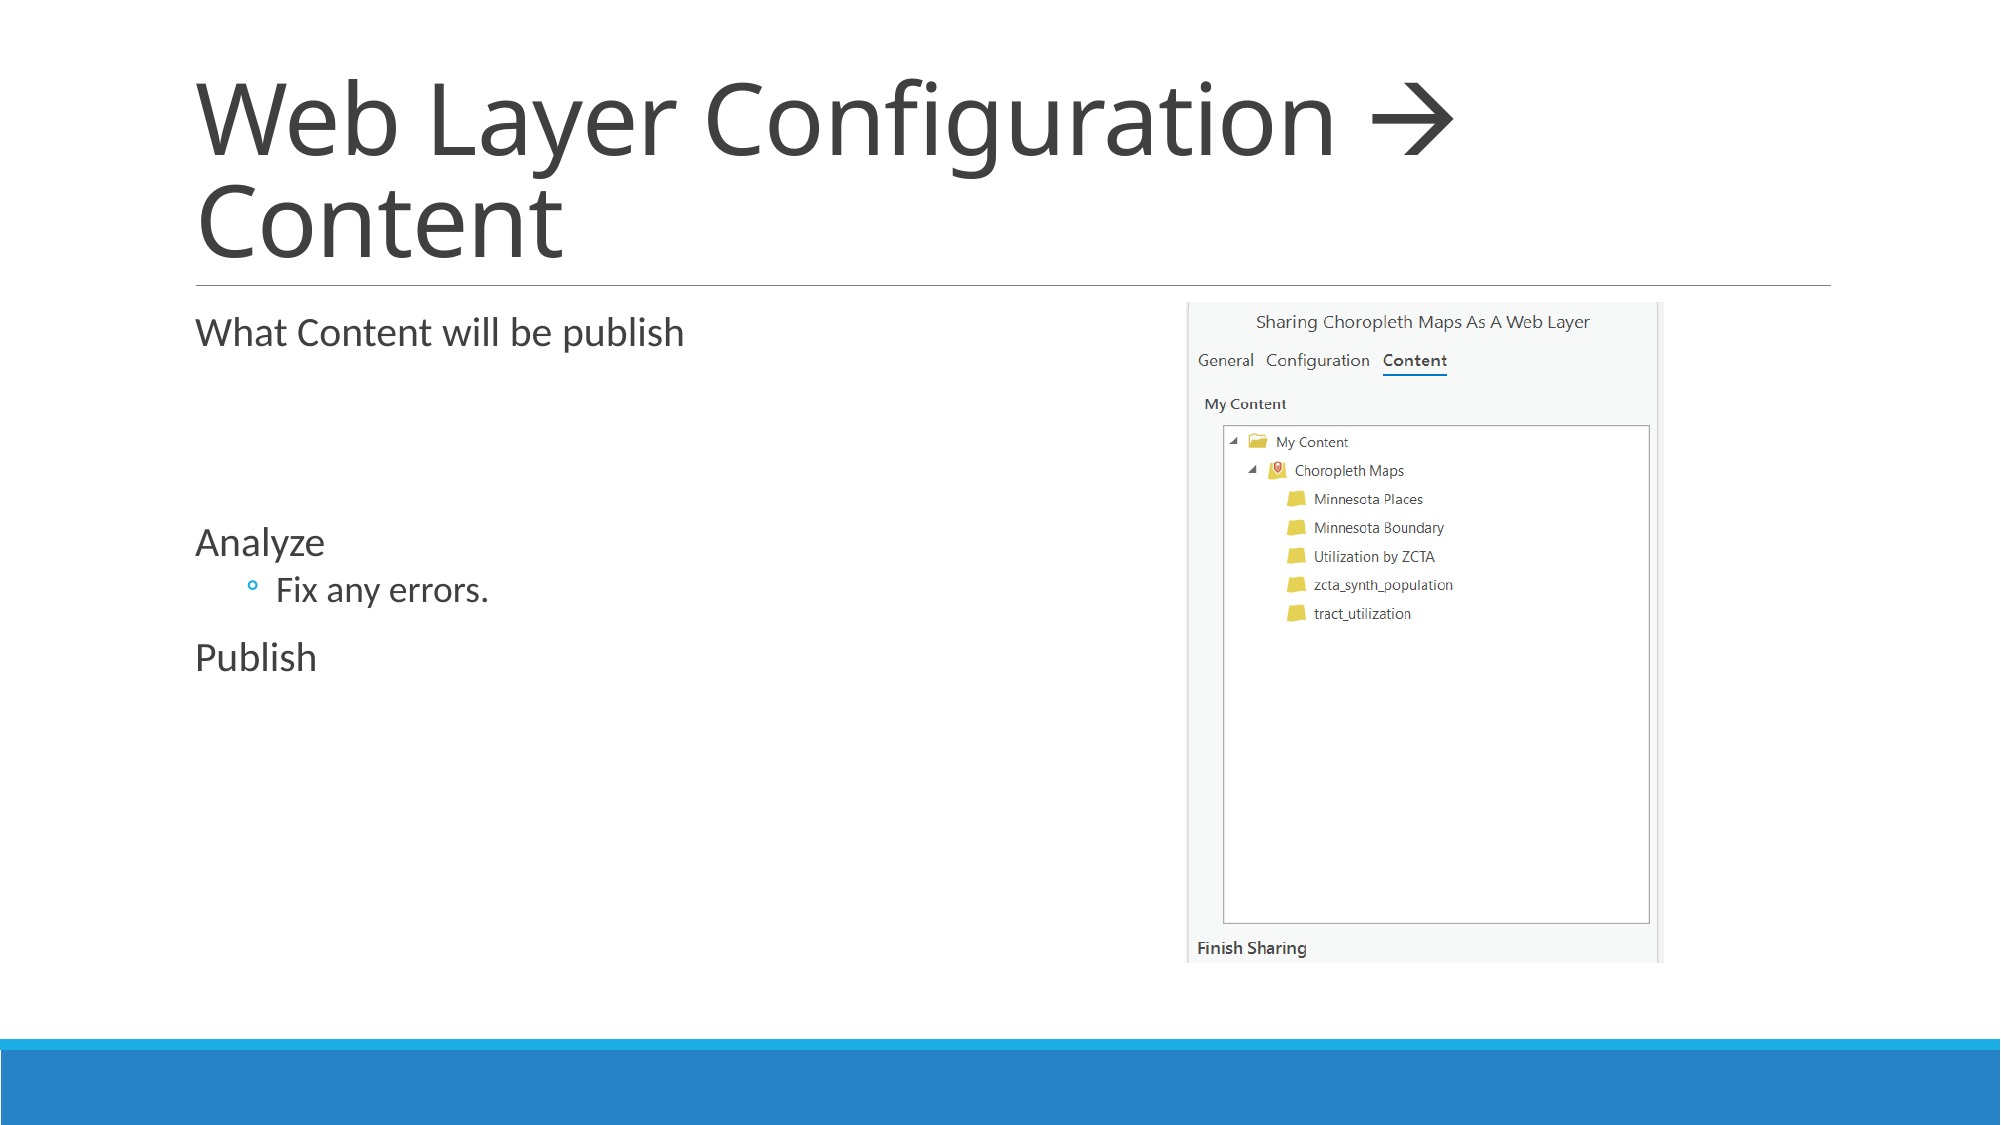

# Web Layer Configuration  Content
What Content will be publish
Analyze
Fix any errors.
Publish